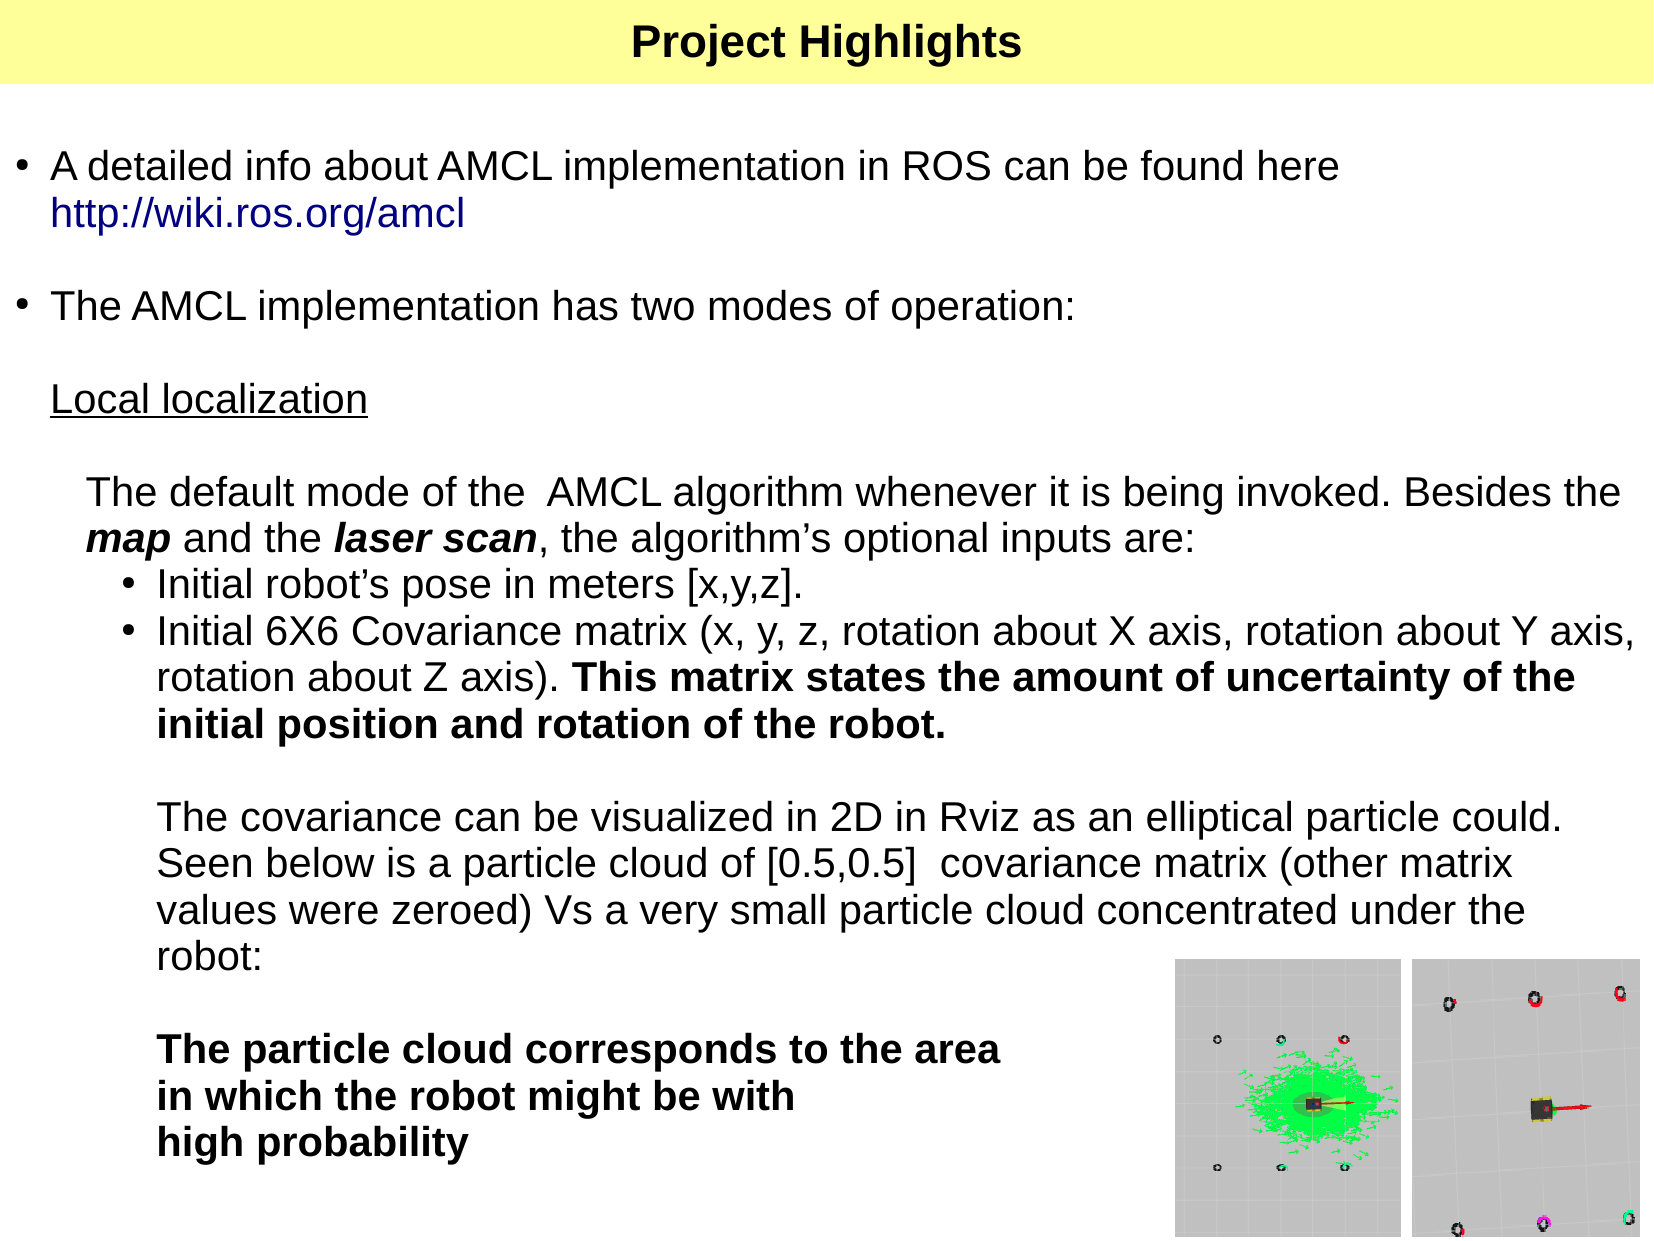

# Project Highlights
A detailed info about AMCL implementation in ROS can be found here
http://wiki.ros.org/amcl
The AMCL implementation has two modes of operation:
Local localization
The default mode of the AMCL algorithm whenever it is being invoked. Besides the map and the laser scan, the algorithm’s optional inputs are:
Initial robot’s pose in meters [x,y,z].
Initial 6X6 Covariance matrix (x, y, z, rotation about X axis, rotation about Y axis, rotation about Z axis). This matrix states the amount of uncertainty of the initial position and rotation of the robot.
The covariance can be visualized in 2D in Rviz as an elliptical particle could. Seen below is a particle cloud of [0.5,0.5] covariance matrix (other matrix values were zeroed) Vs a very small particle cloud concentrated under the robot:
The particle cloud corresponds to the area
in which the robot might be with
high probability